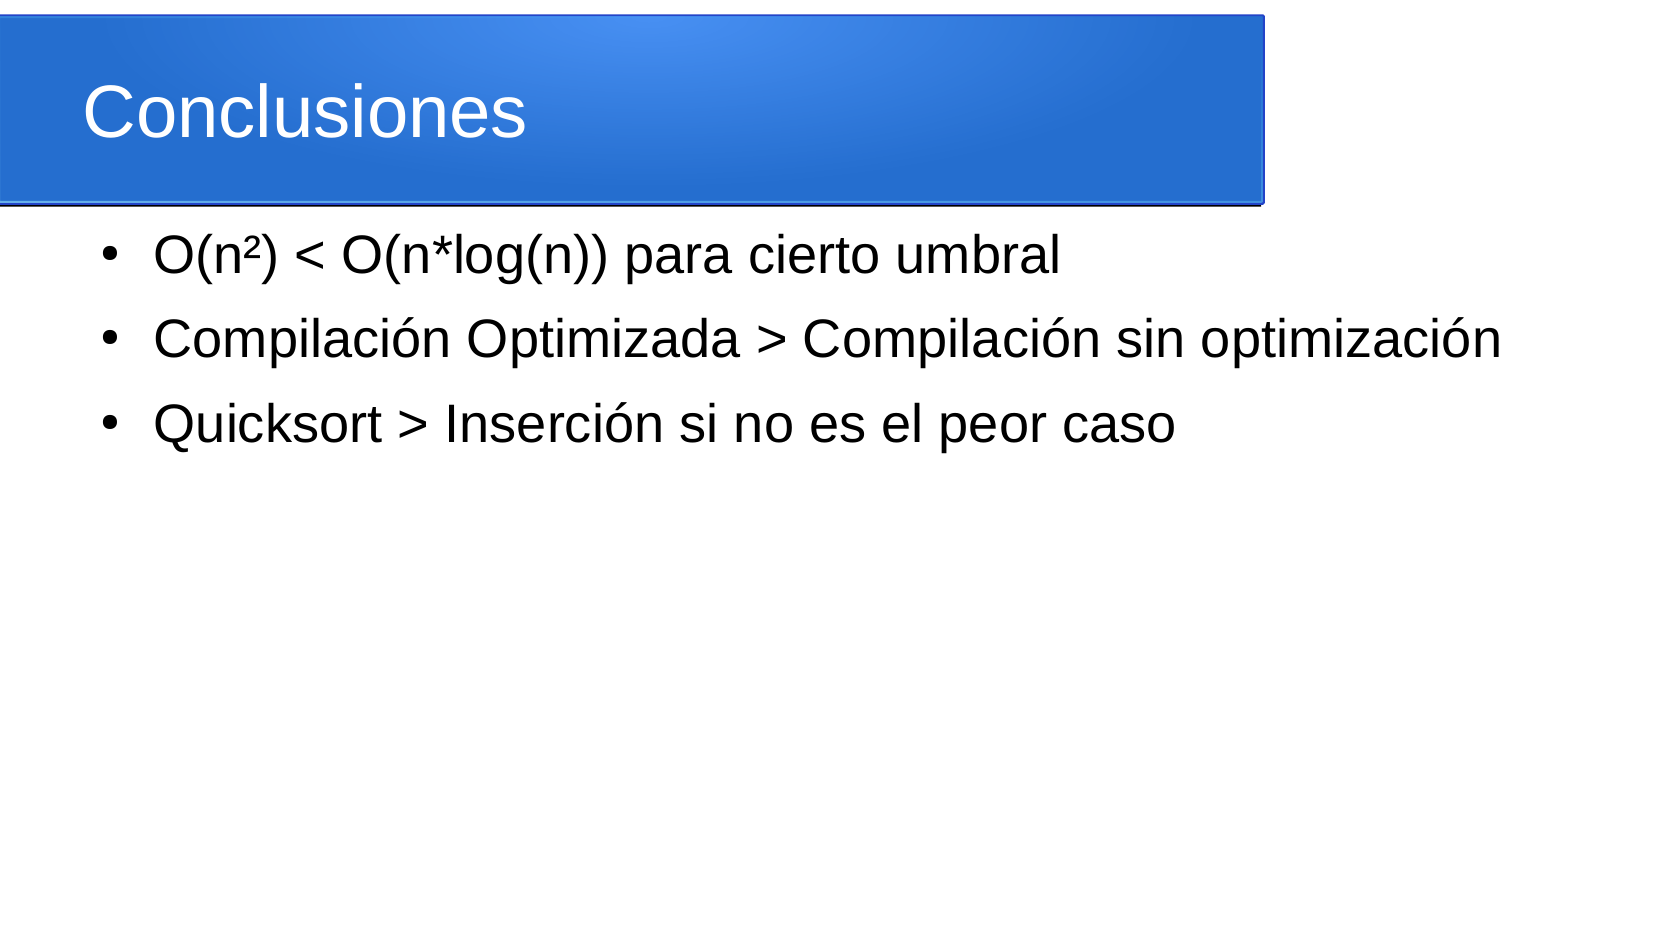

# Conclusiones
O(n²) < O(n*log(n)) para cierto umbral
Compilación Optimizada > Compilación sin optimización
Quicksort > Inserción si no es el peor caso